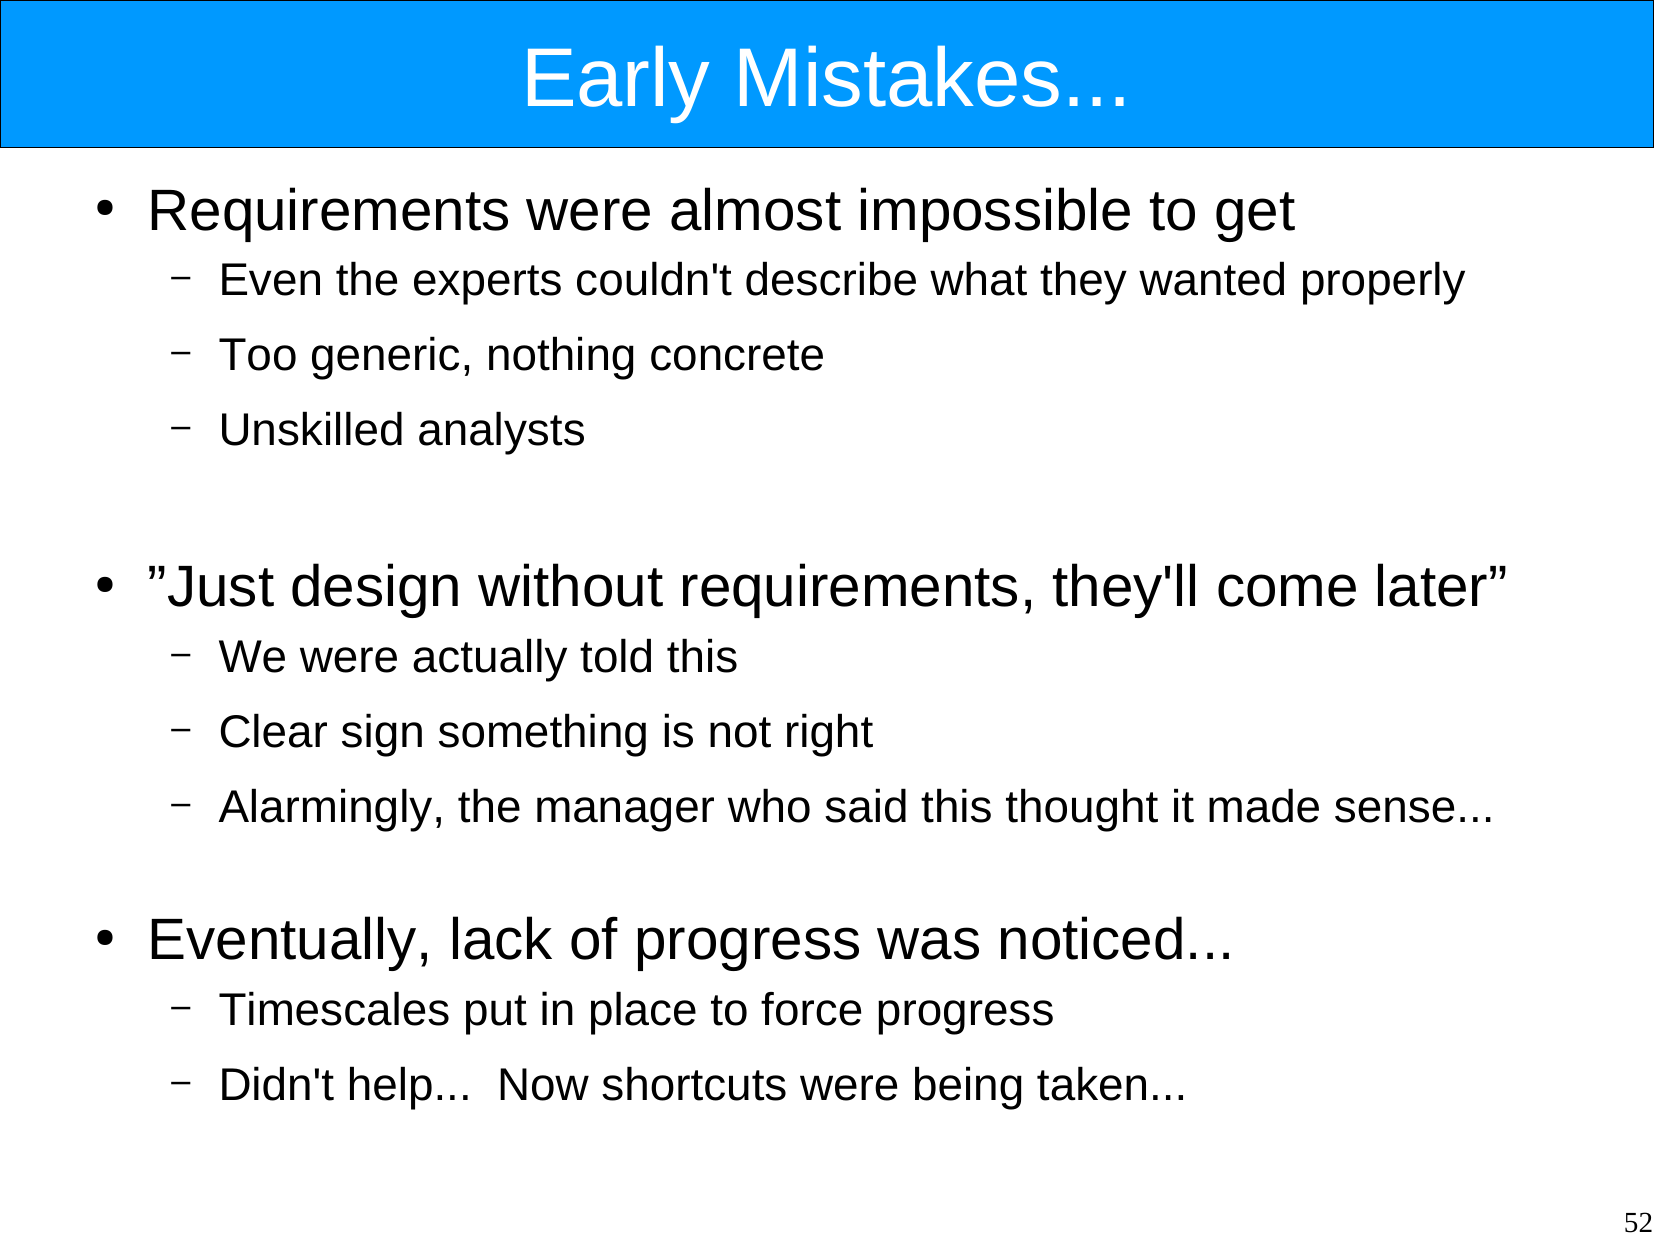

# Early Mistakes...
Requirements were almost impossible to get
Even the experts couldn't describe what they wanted properly
Too generic, nothing concrete
Unskilled analysts
”Just design without requirements, they'll come later”
We were actually told this
Clear sign something is not right
Alarmingly, the manager who said this thought it made sense...
Eventually, lack of progress was noticed...
Timescales put in place to force progress
Didn't help... Now shortcuts were being taken...
52